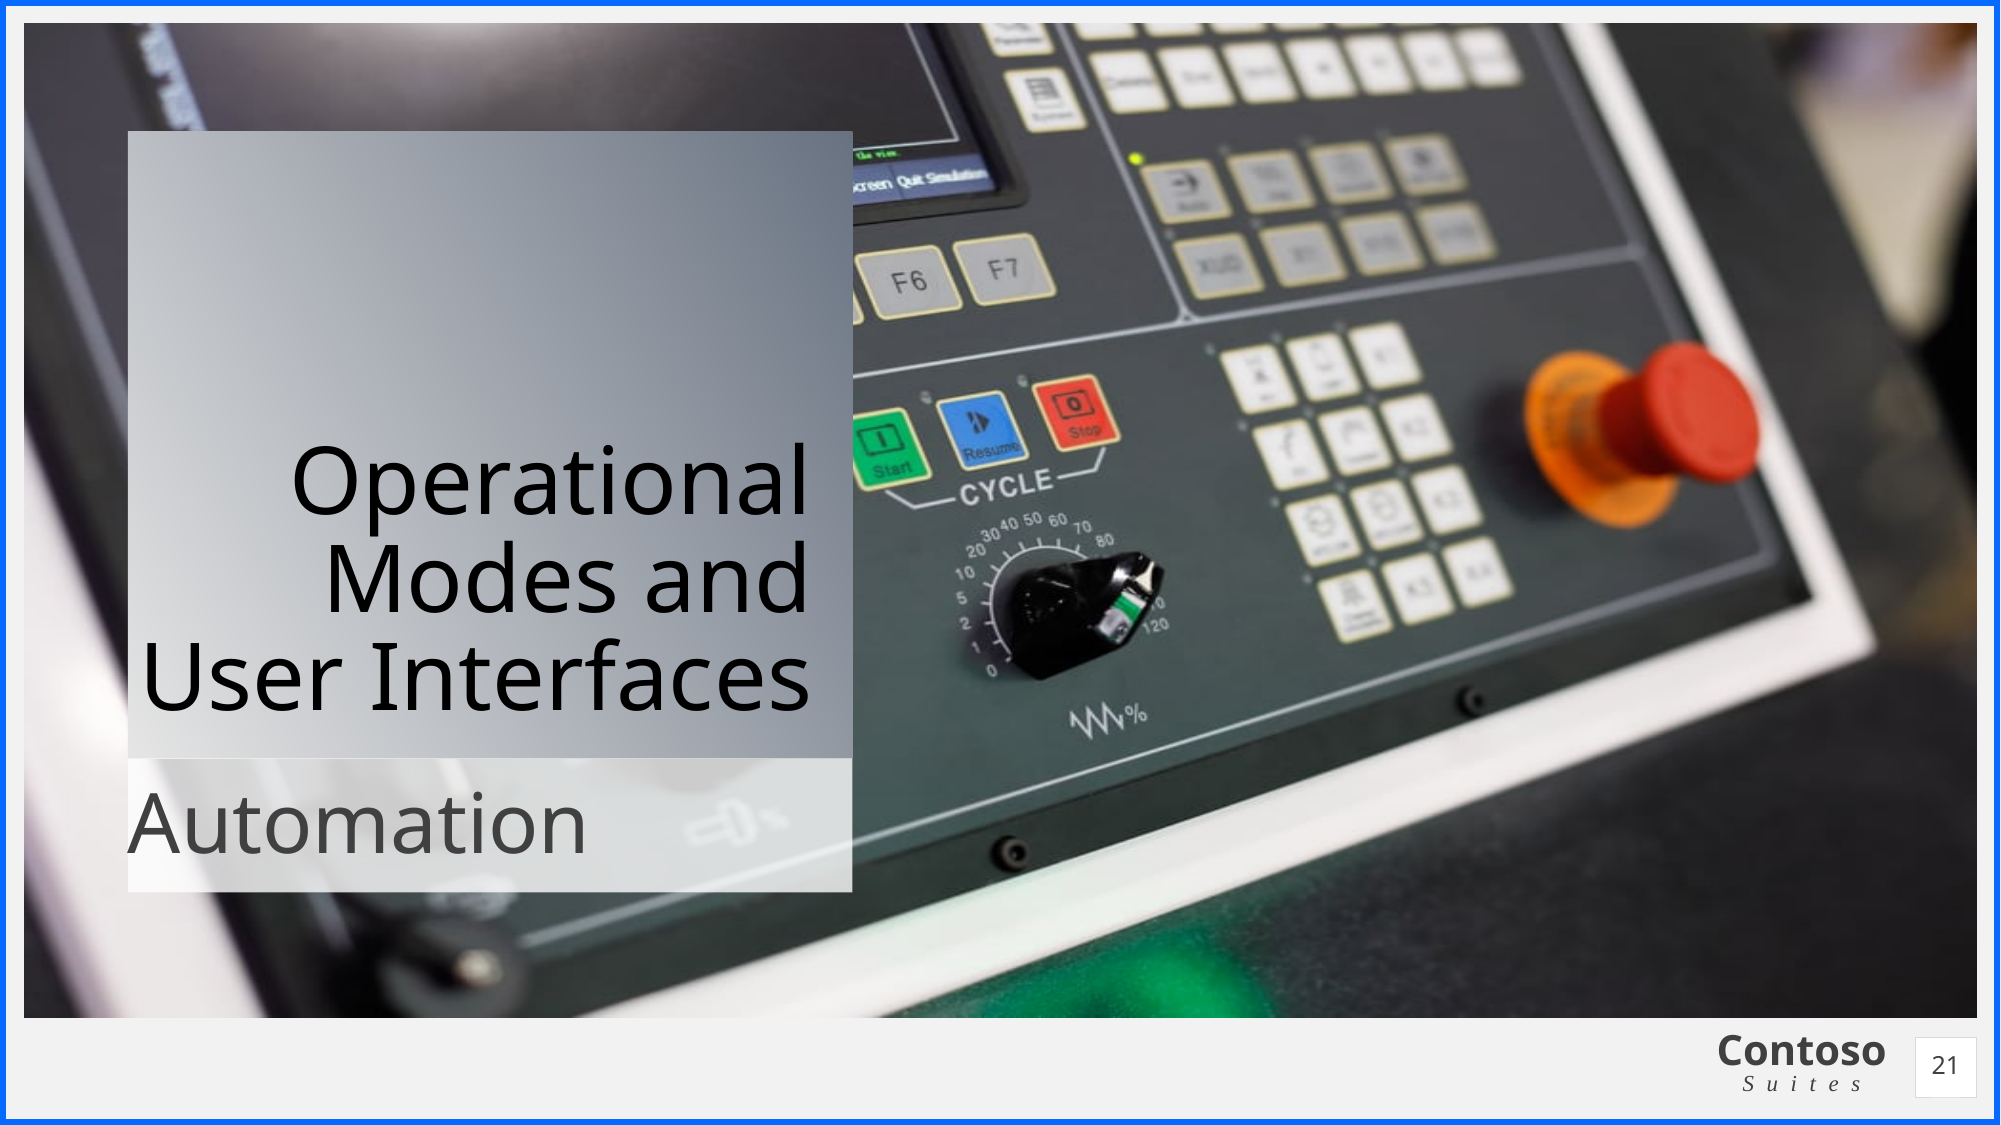

# Operational Modes and User Interfaces
Automation